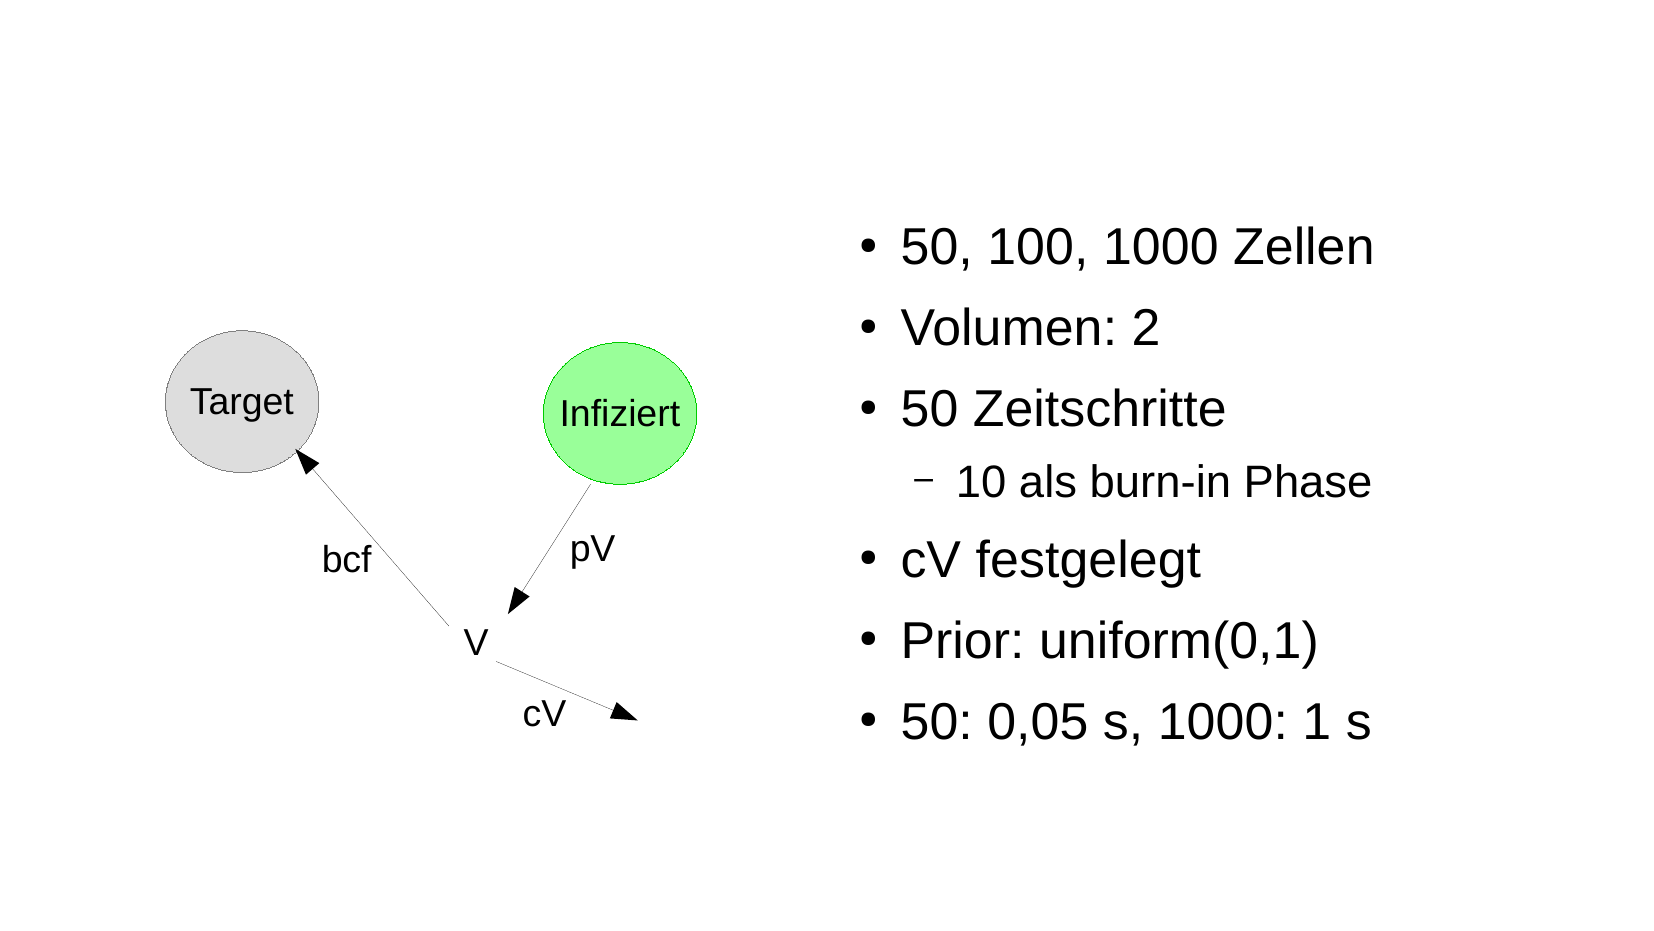

# 50, 100, 1000 Zellen
Volumen: 2
50 Zeitschritte
10 als burn-in Phase
cV festgelegt
Prior: uniform(0,1)
50: 0,05 s, 1000: 1 s
Target
Infiziert
pV
bcf
V
cV